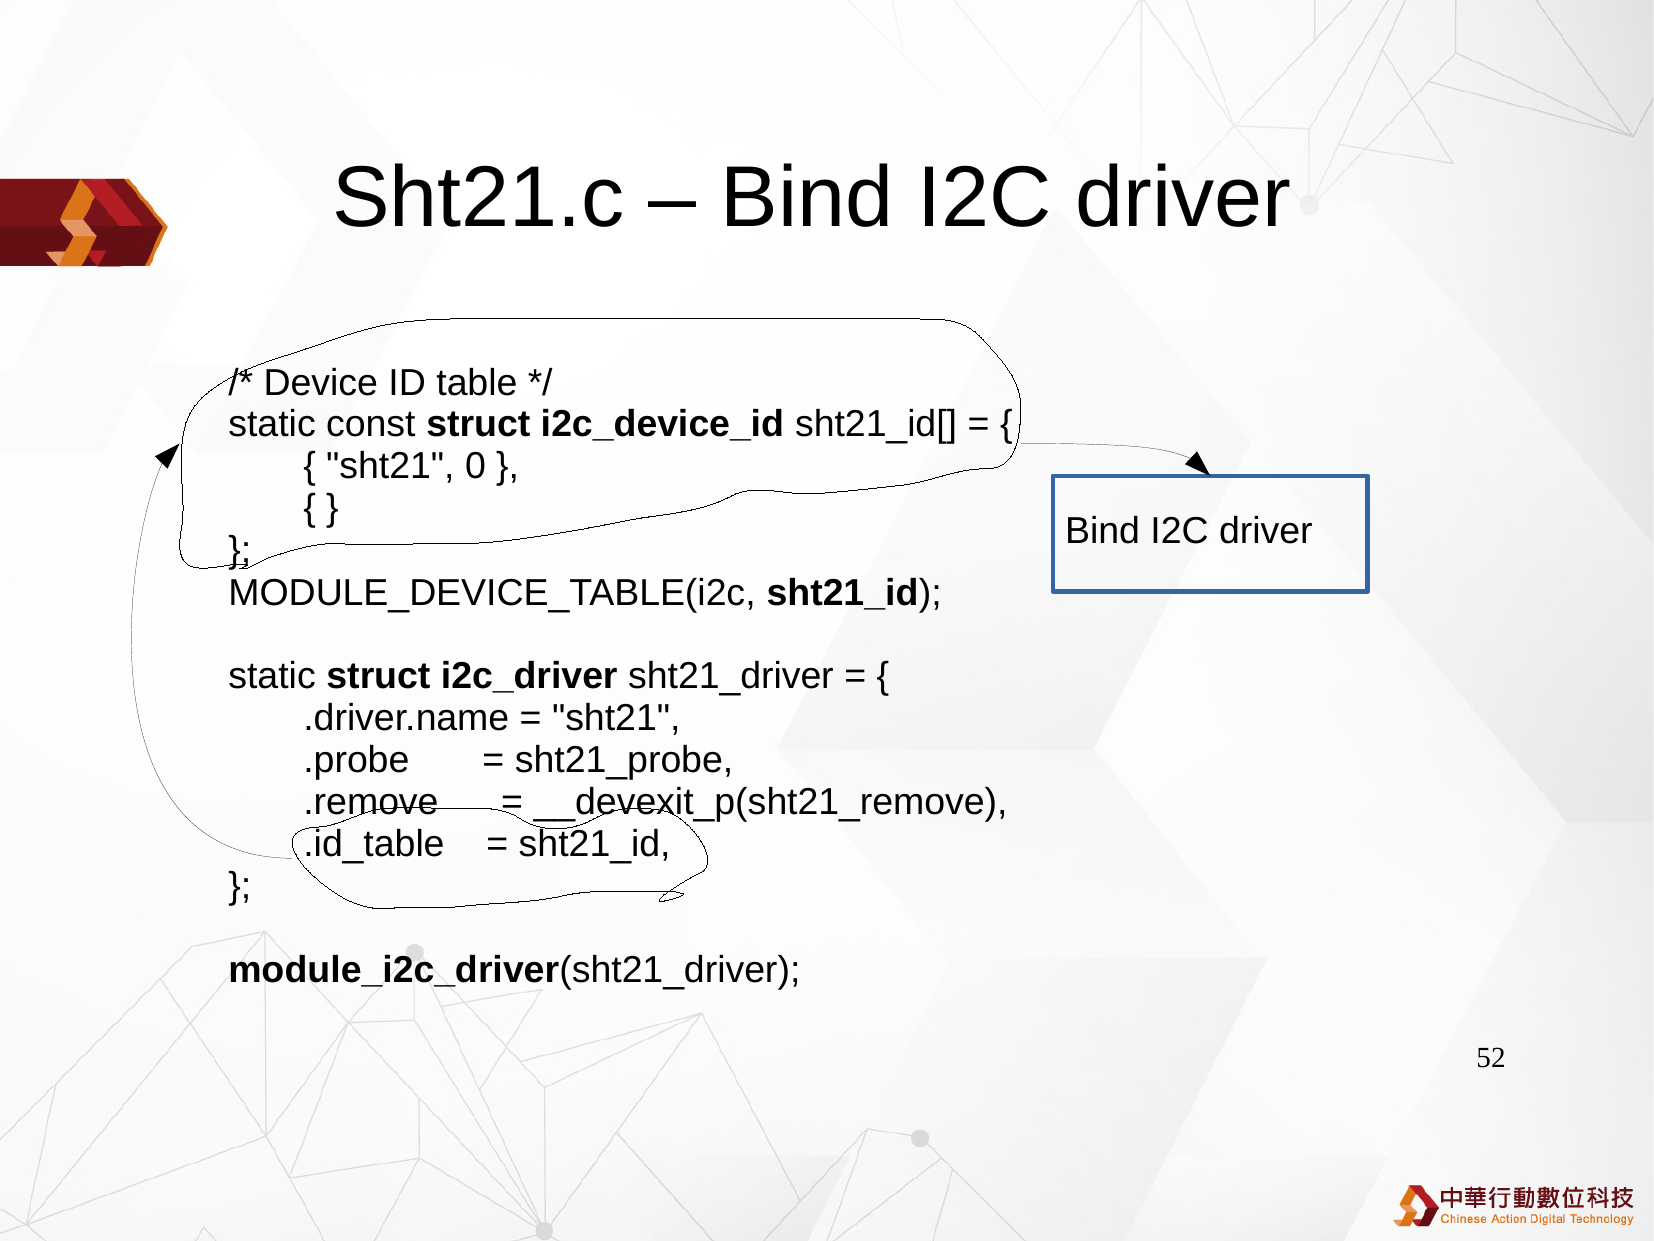

# Sht21.c – Bind I2C driver
/* Device ID table */
static const struct i2c_device_id sht21_id[] = {
	{ "sht21", 0 },
	{ }
};
MODULE_DEVICE_TABLE(i2c, sht21_id);
static struct i2c_driver sht21_driver = {
	.driver.name = "sht21",
	.probe = sht21_probe,
	.remove = __devexit_p(sht21_remove),
	.id_table = sht21_id,
};
module_i2c_driver(sht21_driver);
Bind I2C driver
52